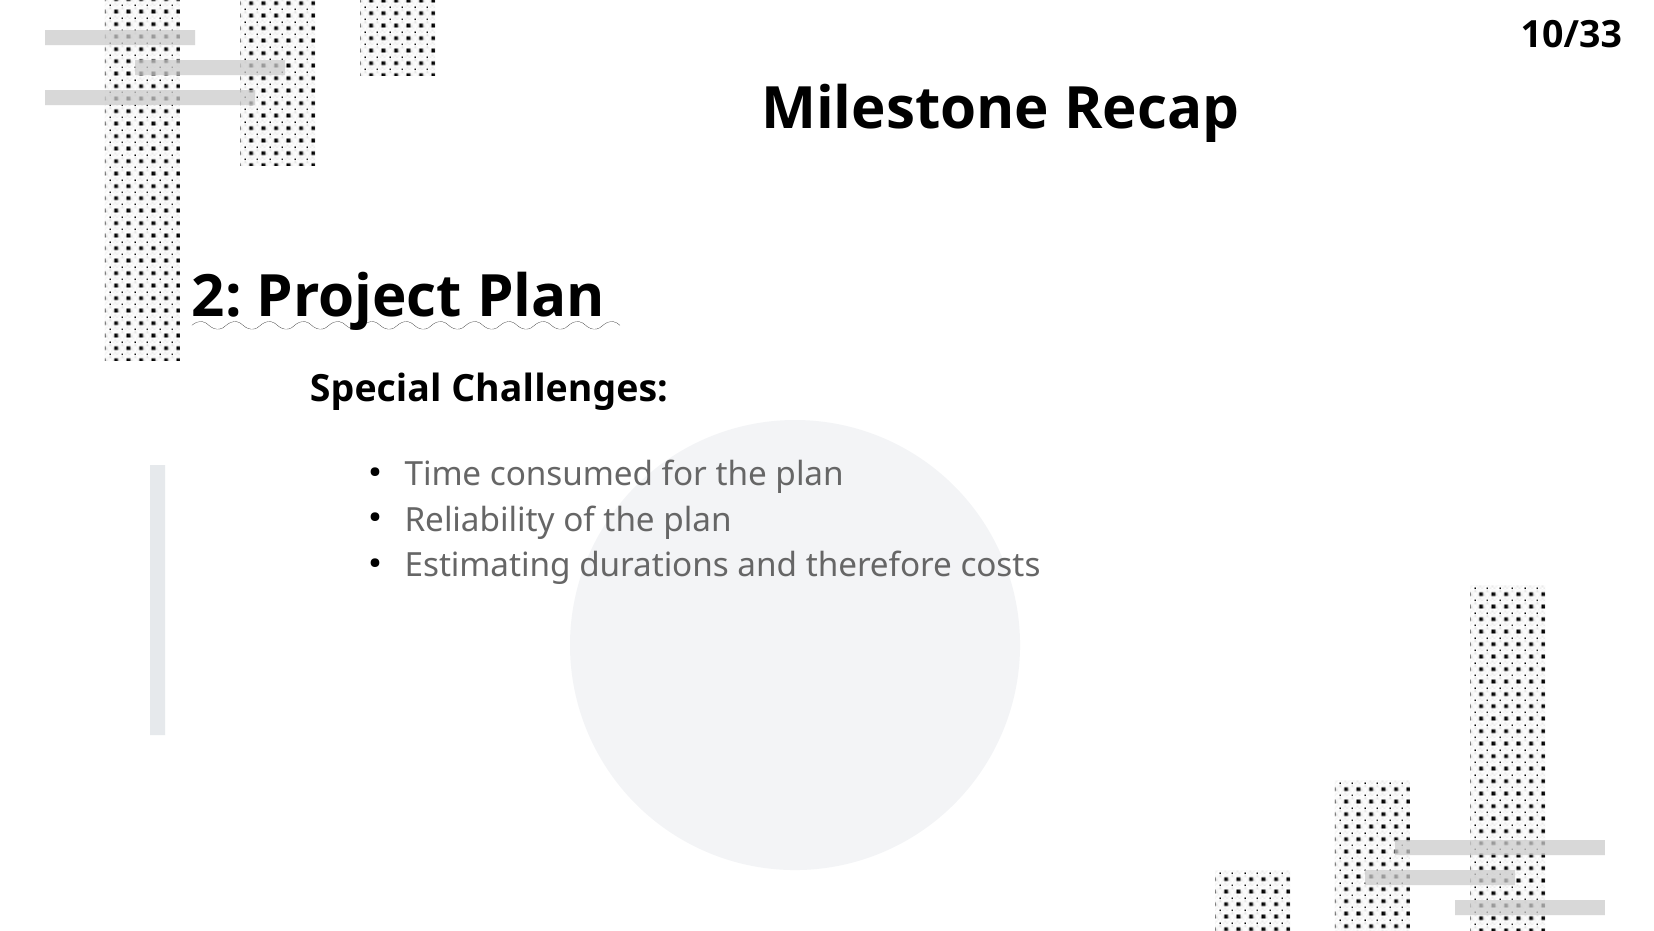

10/33
Milestone Recap
2: Project Plan
Special Challenges:
Time consumed for the plan
Reliability of the plan
Estimating durations and therefore costs